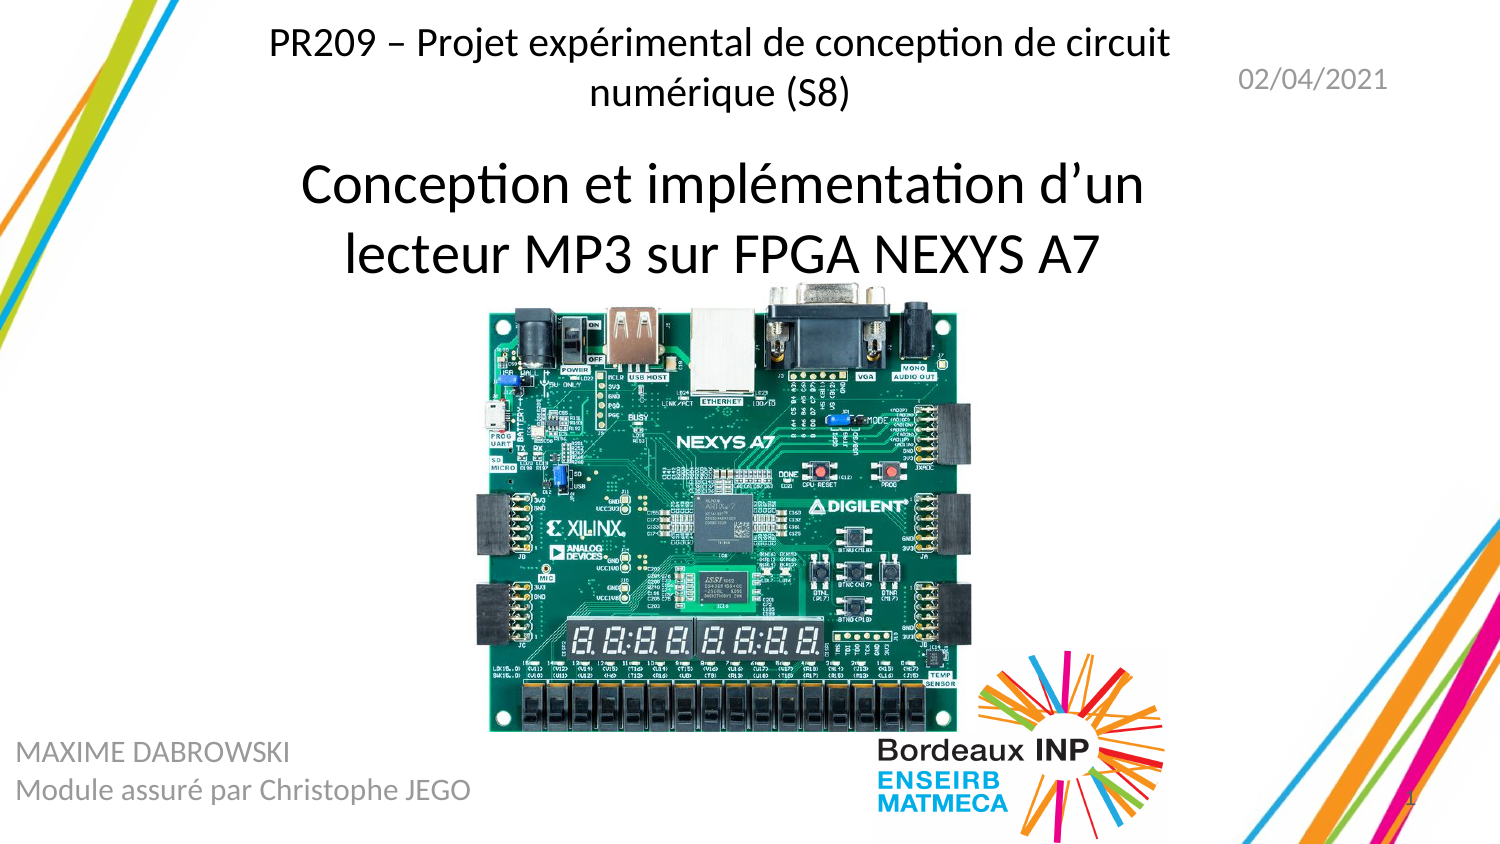

PR209 – Projet expérimental de conception de circuit numérique (S8)
02/04/2021
Conception et implémentation d’un lecteur MP3 sur FPGA NEXYS A7
# MAXIME DABROWSKI Module assuré par Christophe JEGO